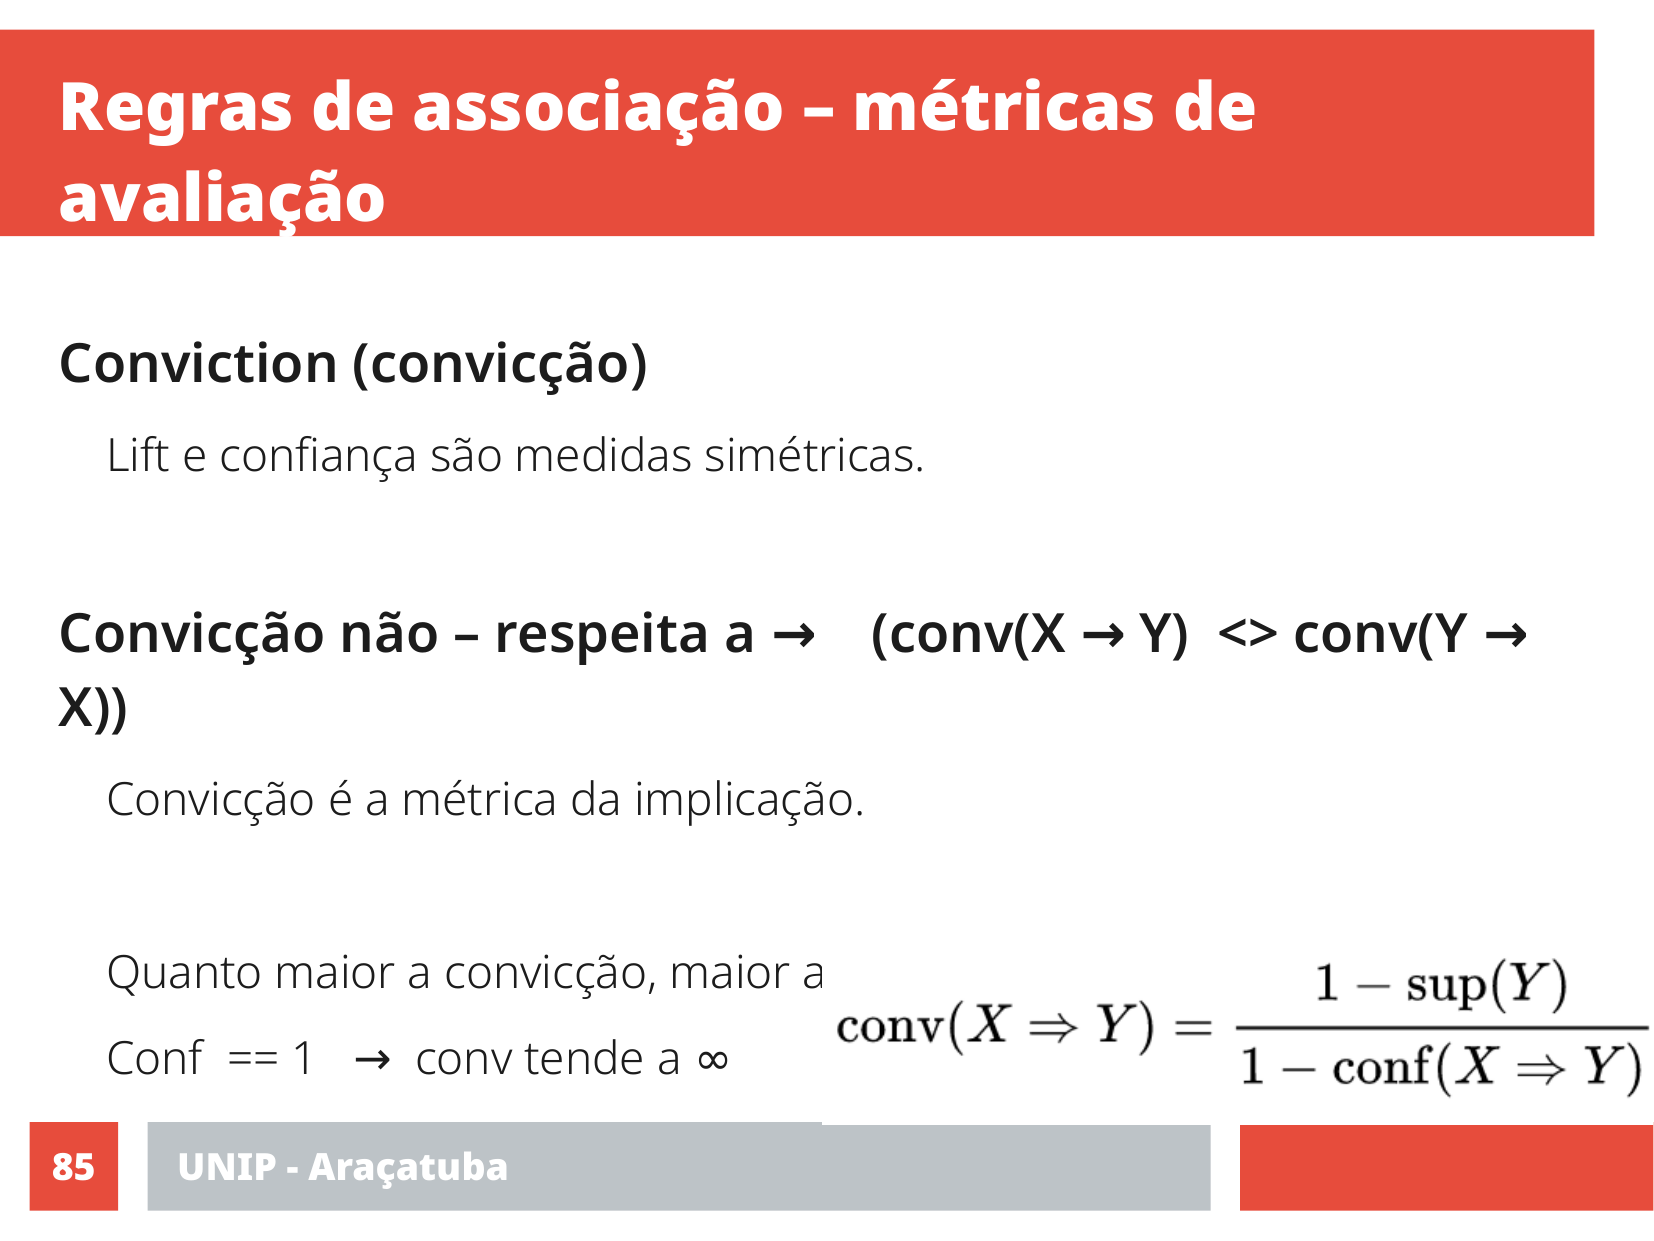

# Regras de associação – métricas de avaliação
Conviction (convicção)
Lift e confiança são medidas simétricas.
Convicção não – respeita a → (conv(X → Y) <> conv(Y → X))
Convicção é a métrica da implicação.
Quanto maior a convicção, maior a dependência de Y por X.
Conf == 1 → conv tende a ∞
85
UNIP - Araçatuba